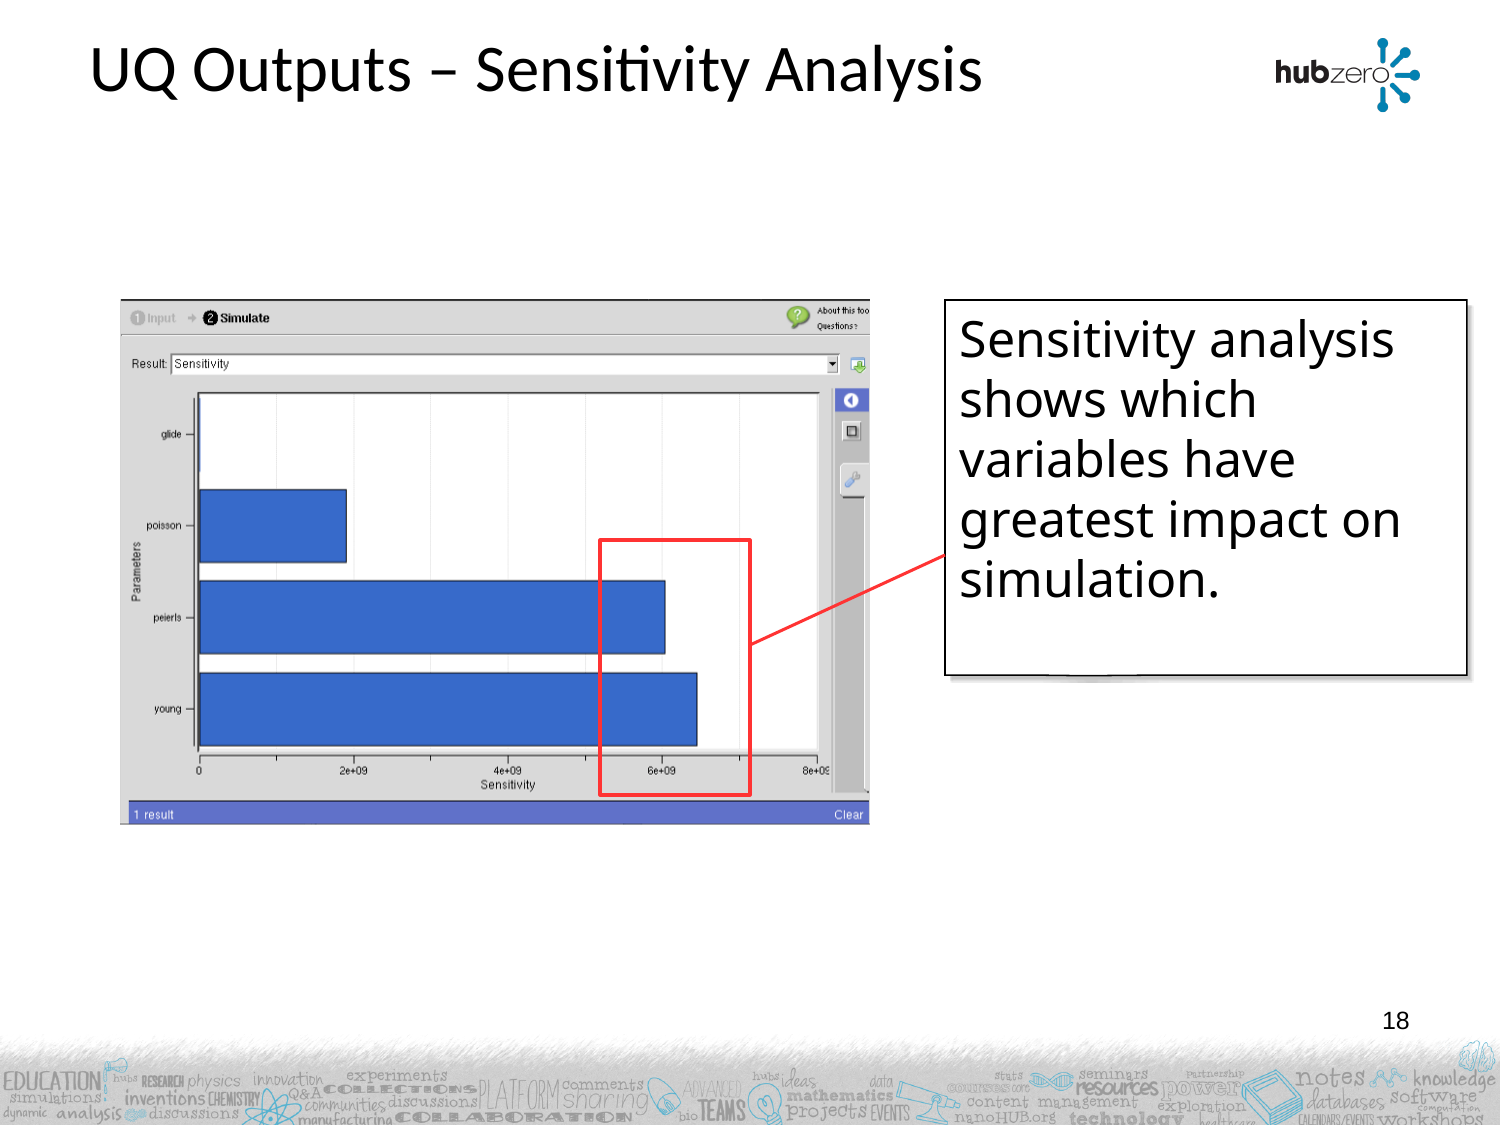

UQ Outputs – Sensitivity Analysis
Sensitivity analysis shows which variables have greatest impact on simulation.